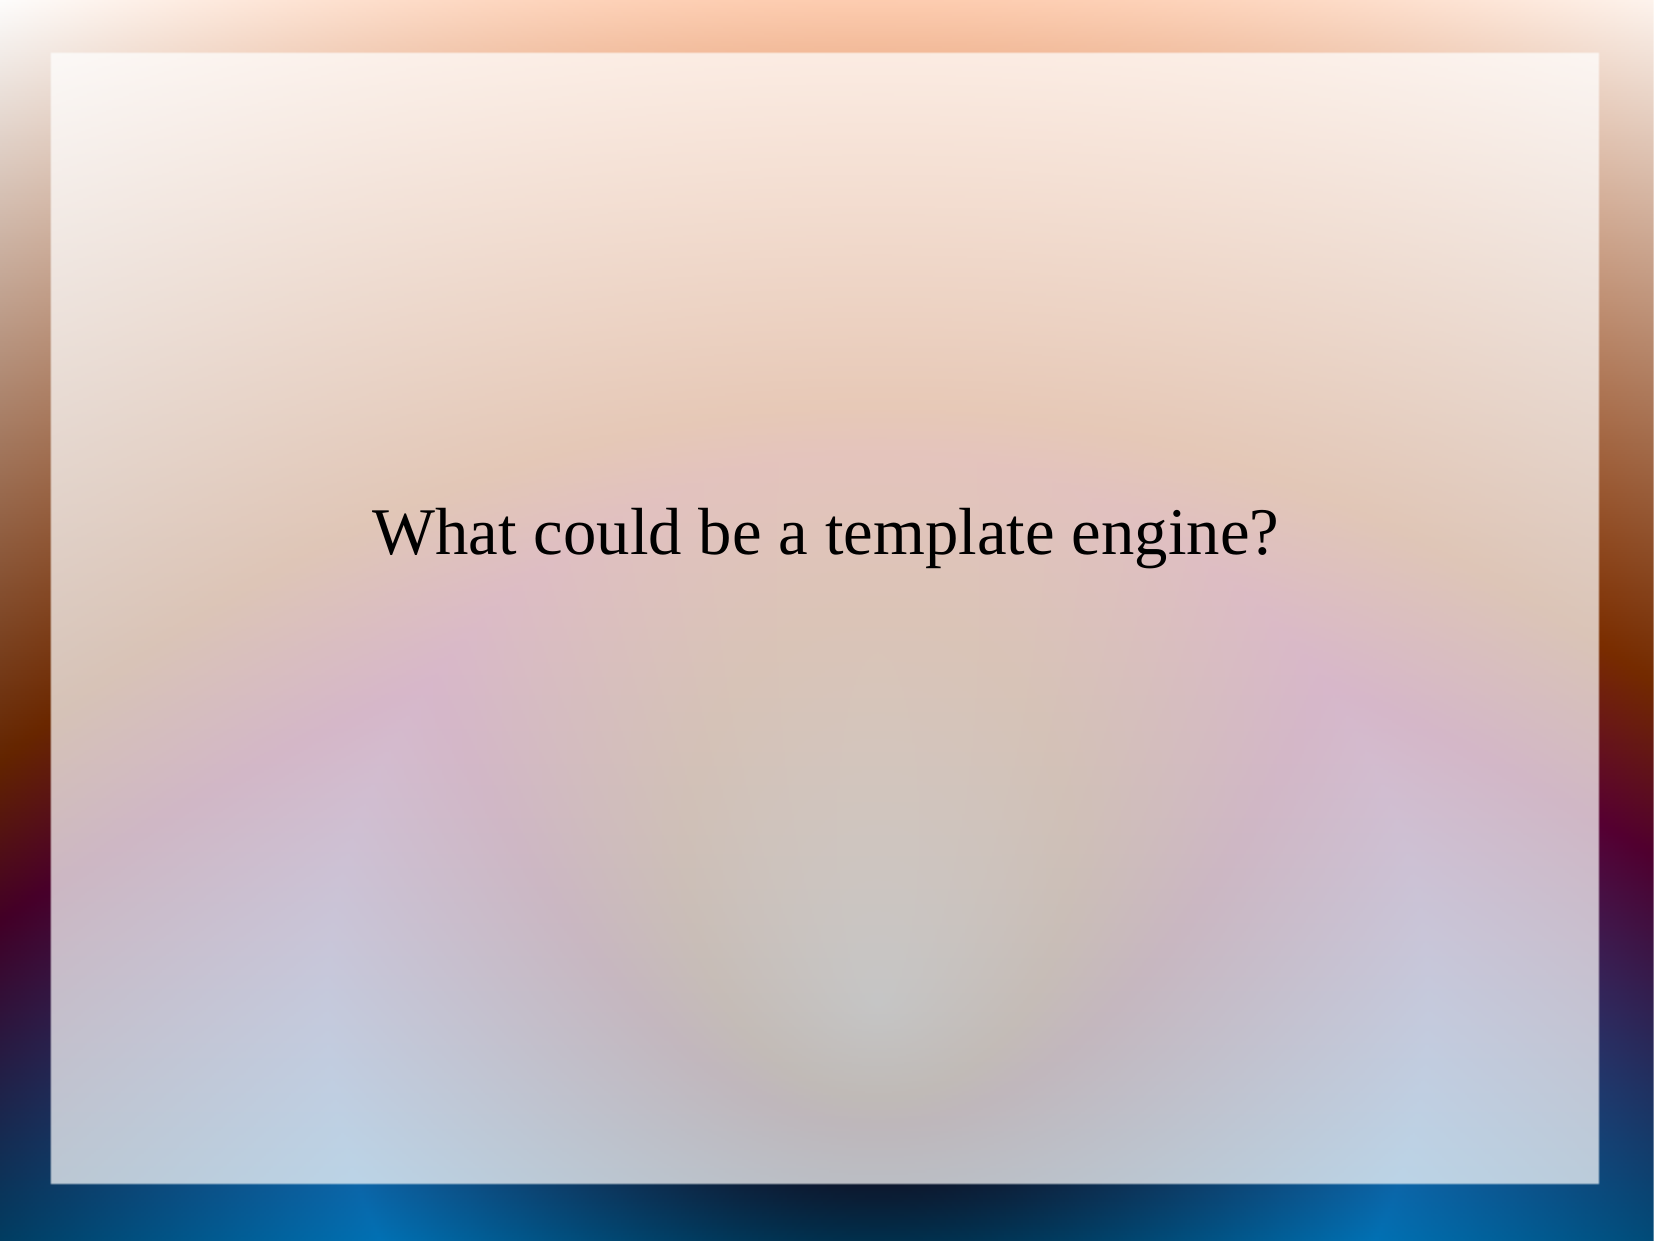

# What could be a template engine?